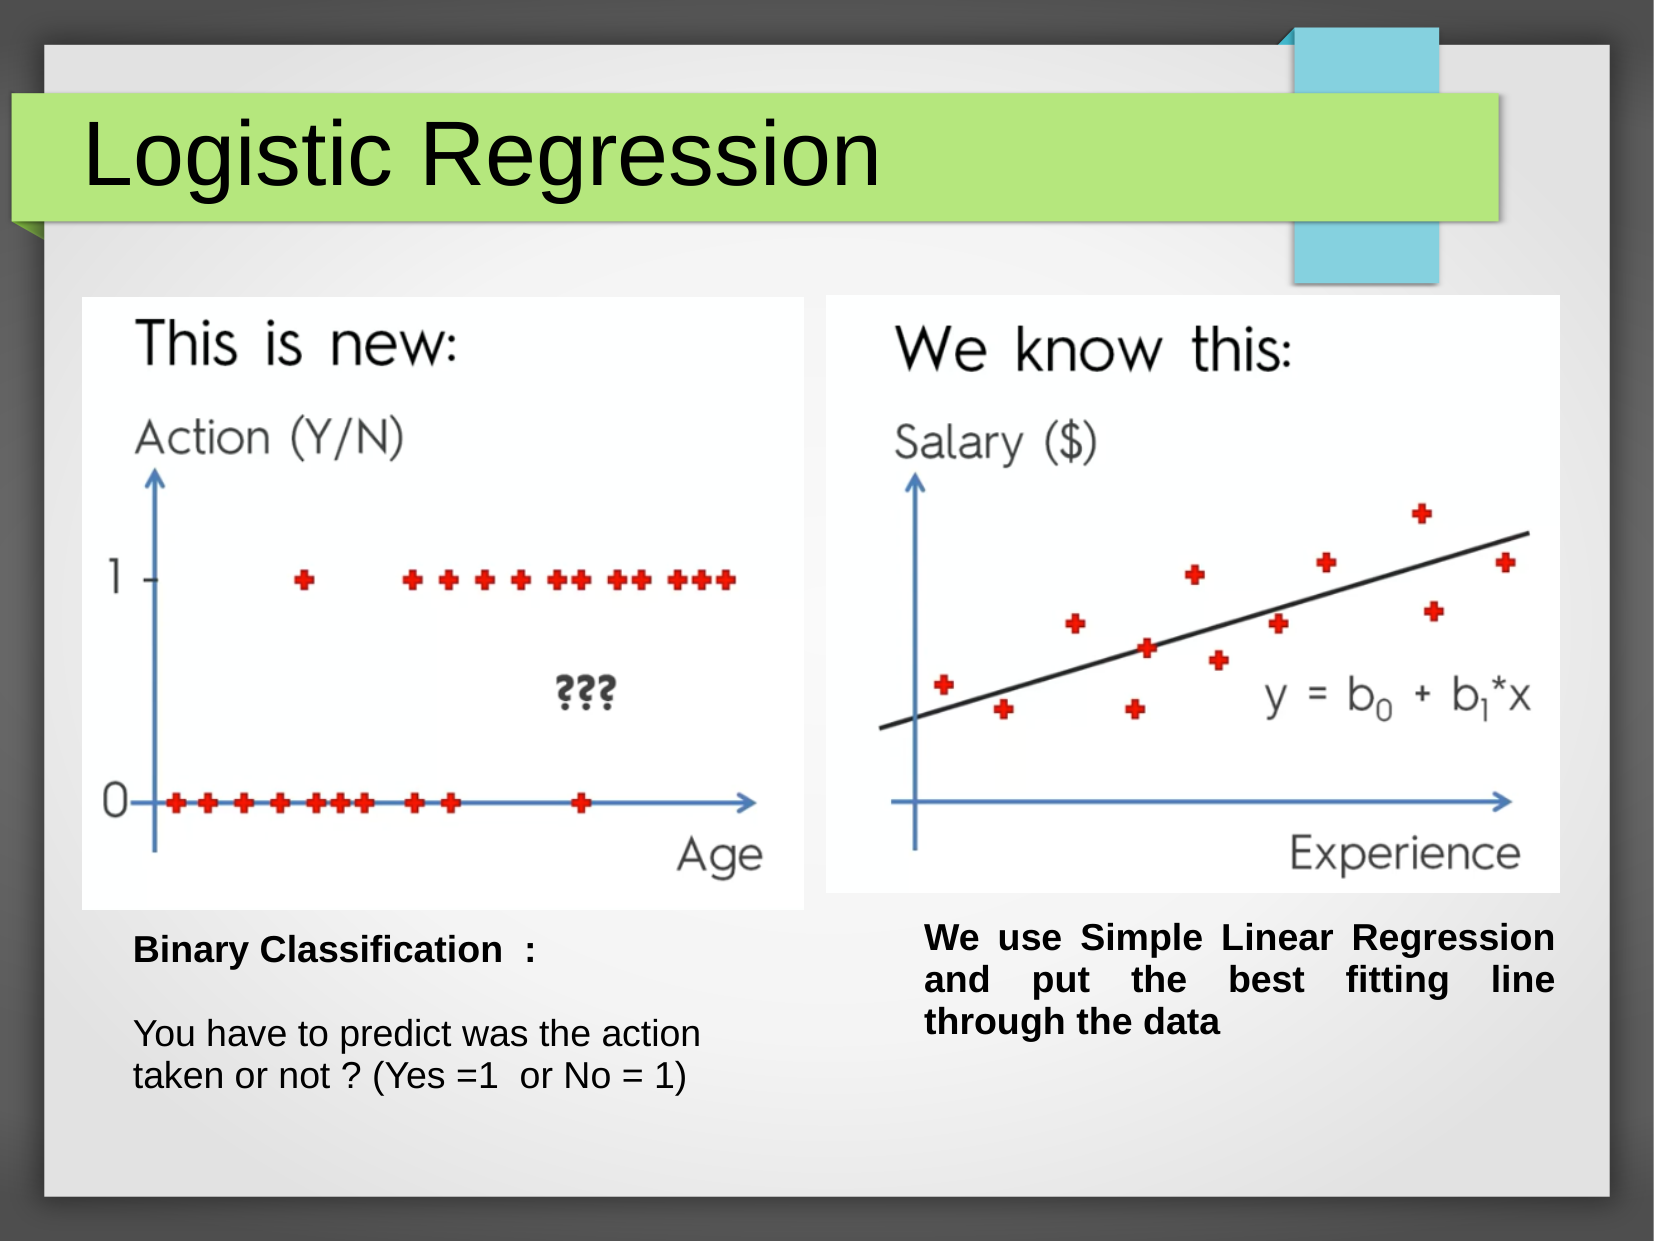

# Logistic Regression
We use Simple Linear Regression and put the best fitting line through the data
Binary Classification :
You have to predict was the action taken or not ? (Yes =1 or No = 1)